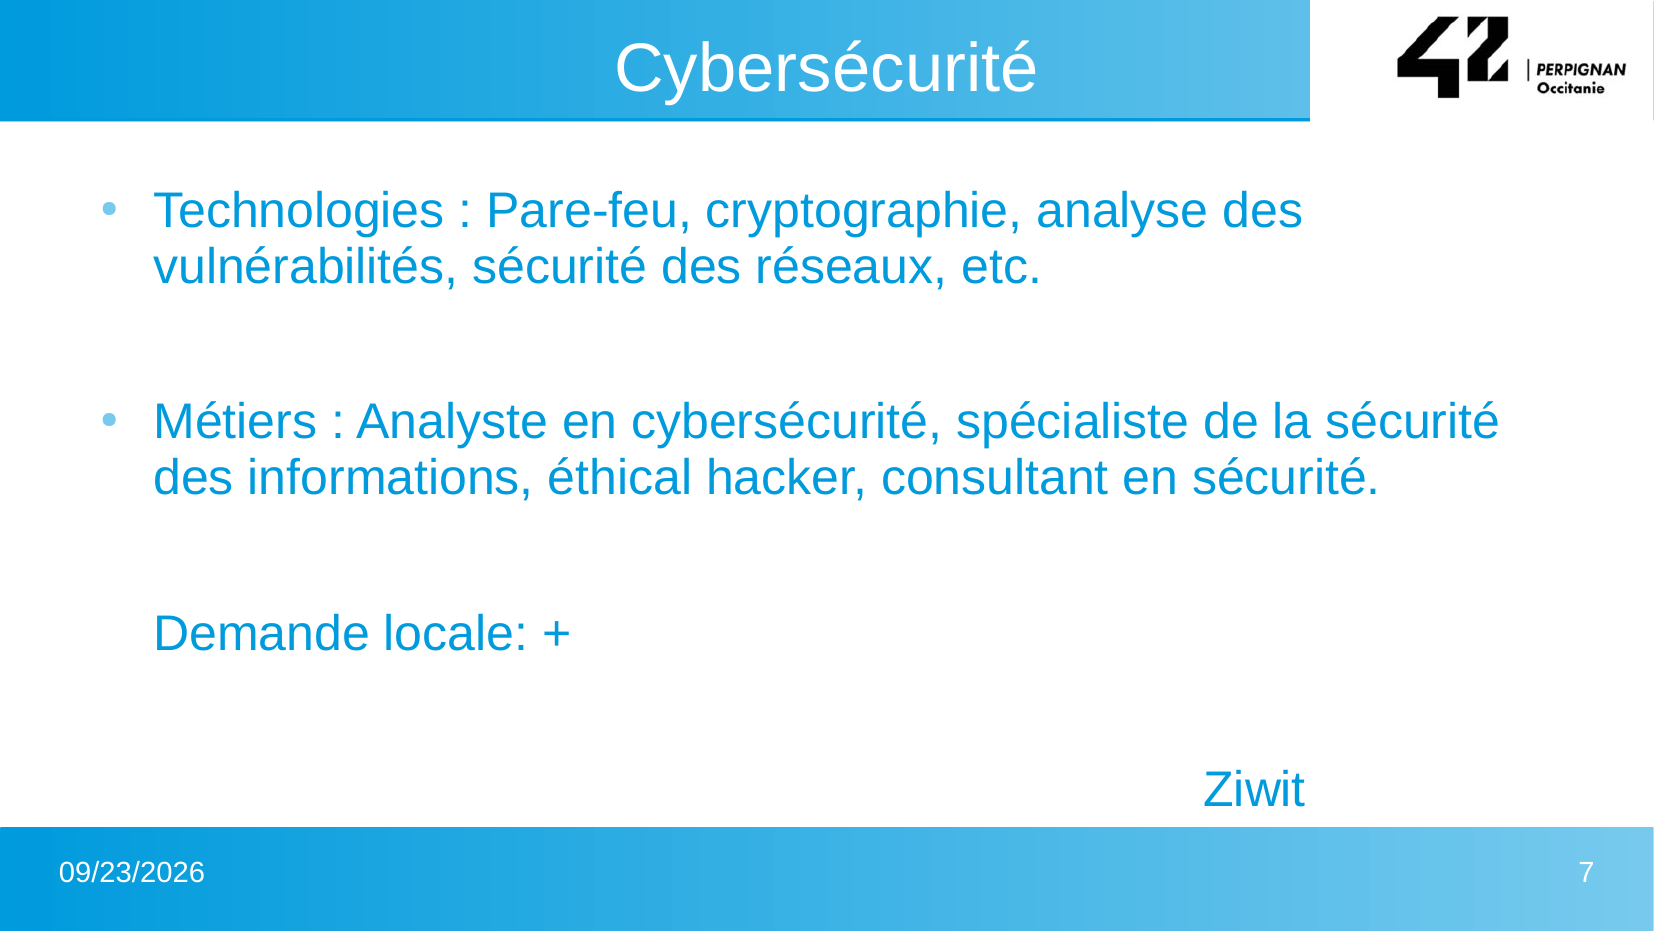

# Cybersécurité
Technologies : Pare-feu, cryptographie, analyse des vulnérabilités, sécurité des réseaux, etc.
Métiers : Analyste en cybersécurité, spécialiste de la sécurité des informations, éthical hacker, consultant en sécurité.
Demande locale: +
 Ziwit
7